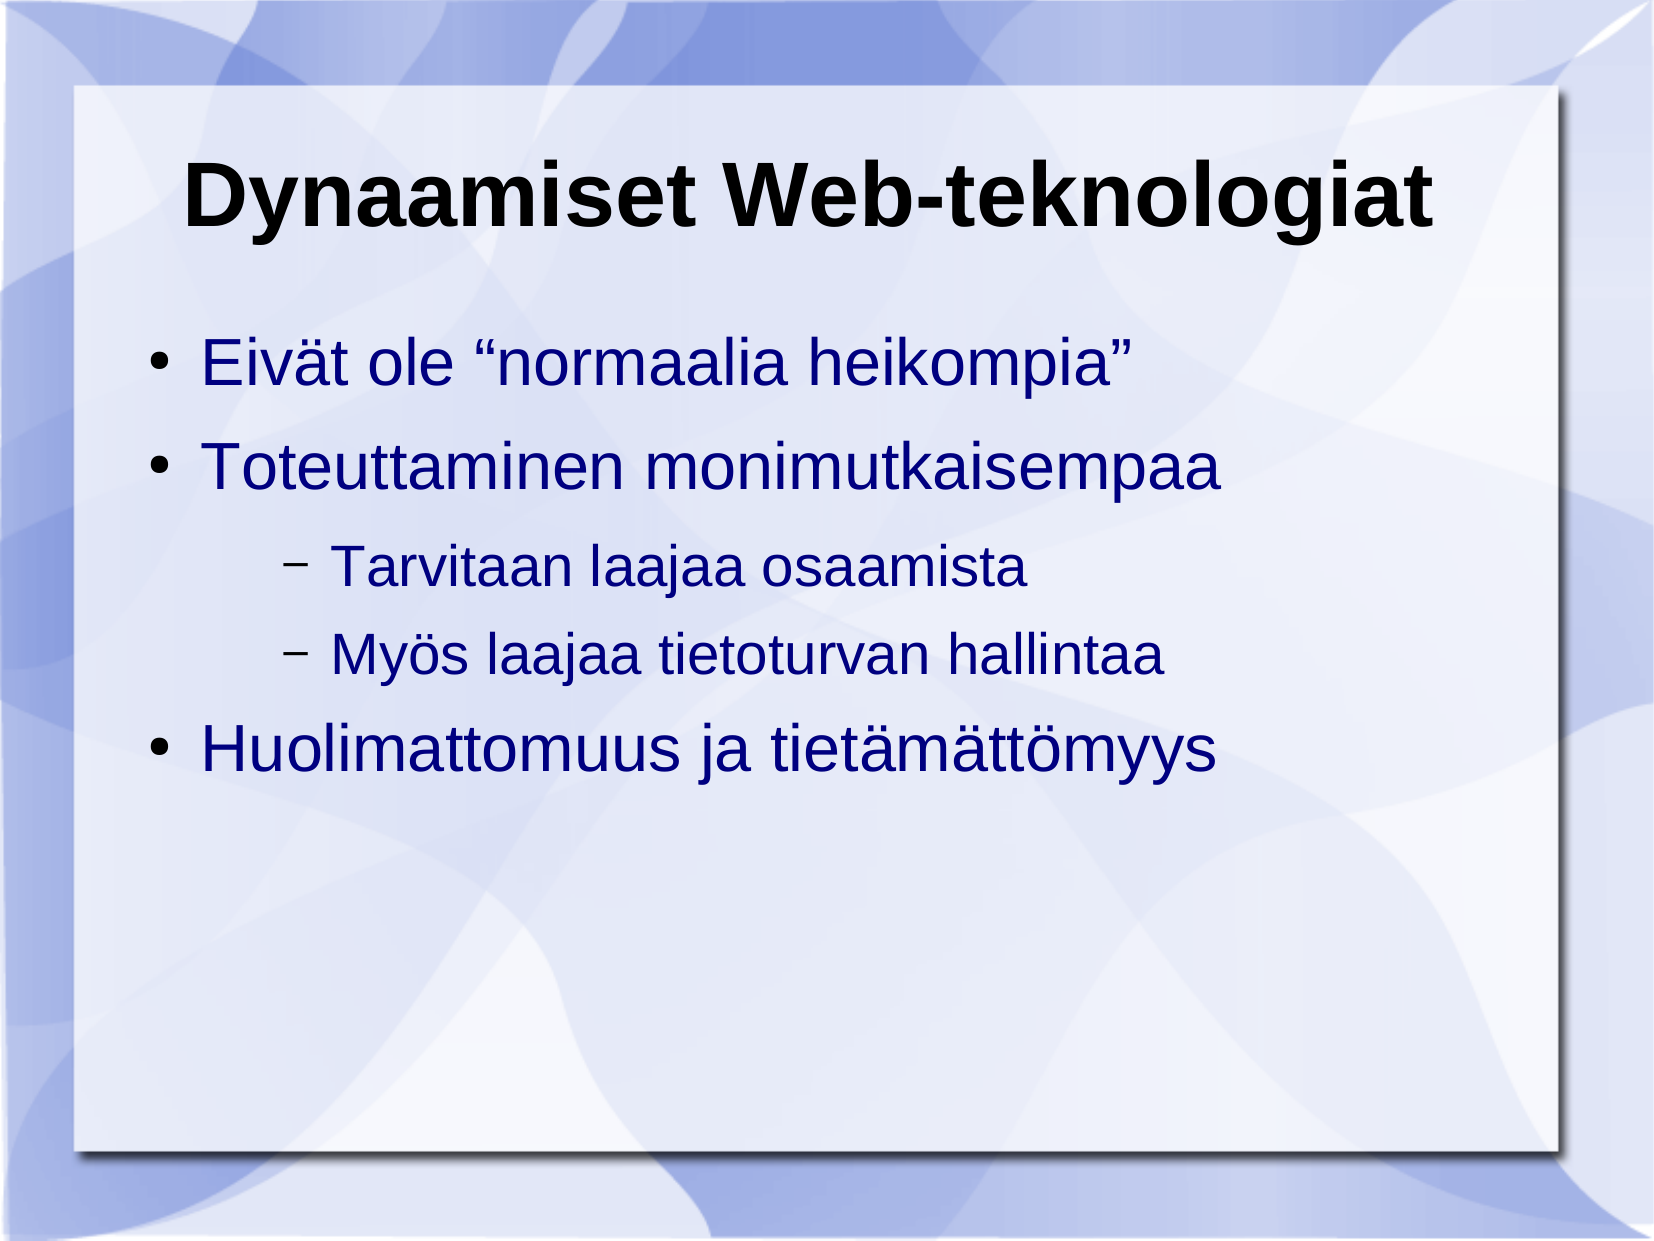

# Dynaamiset Web-teknologiat
Eivät ole “normaalia heikompia”
Toteuttaminen monimutkaisempaa
Tarvitaan laajaa osaamista
Myös laajaa tietoturvan hallintaa
Huolimattomuus ja tietämättömyys